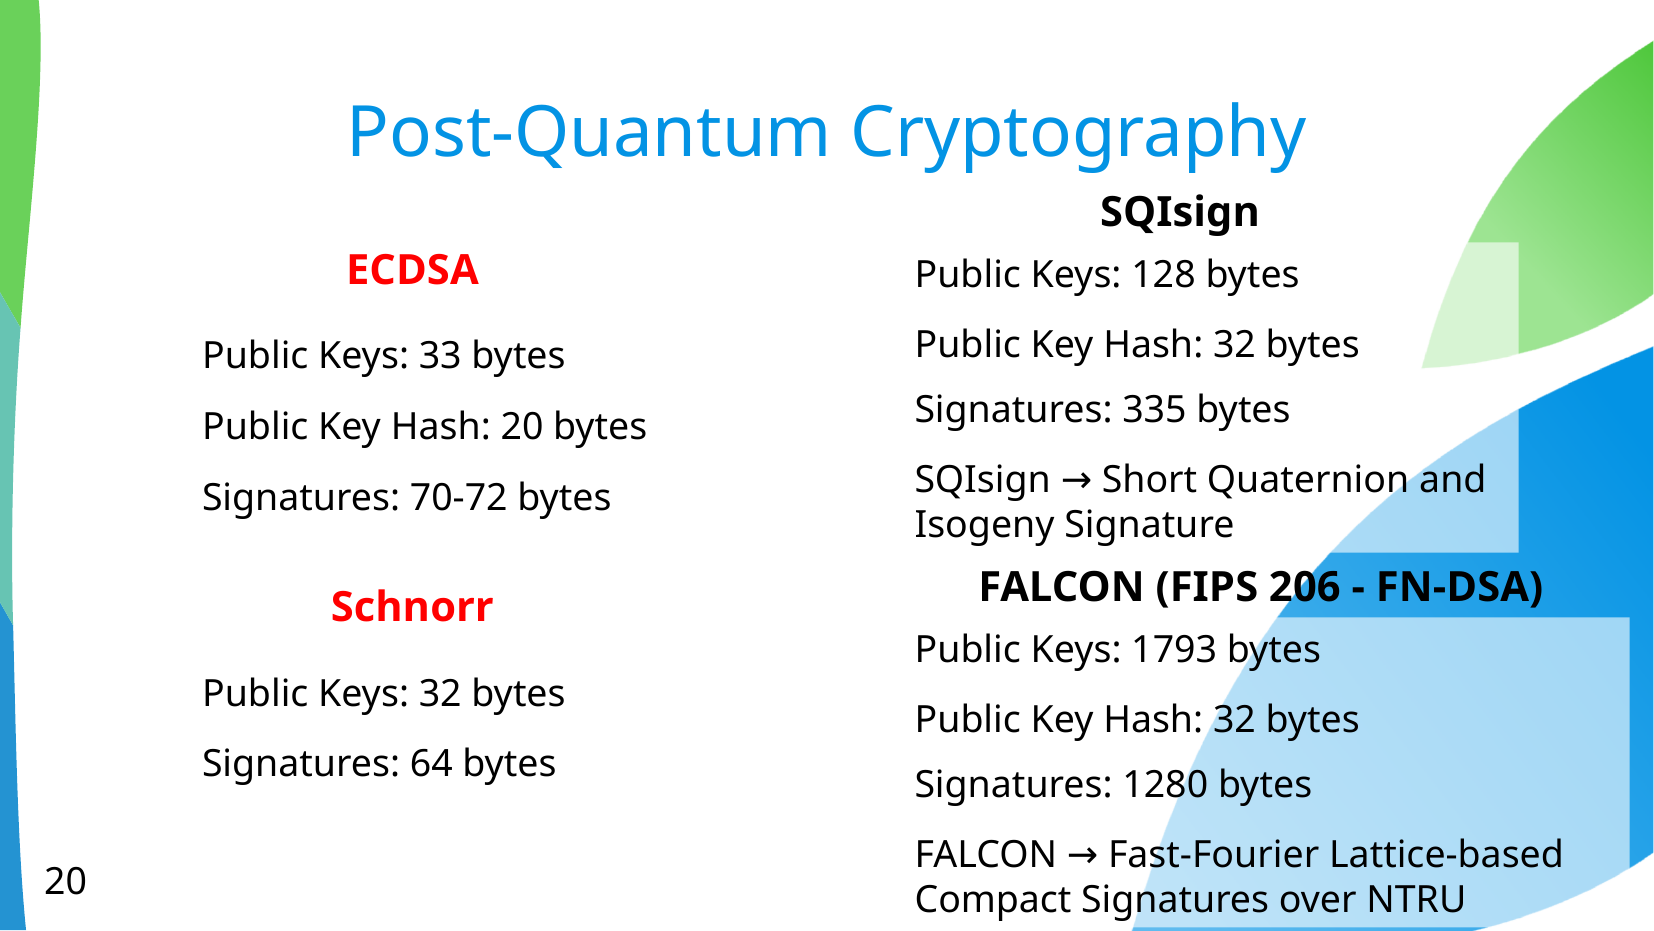

Post-Quantum Cryptography
SQIsign
ECDSA
Public Keys: 128 bytes
Public Key Hash: 32 bytes
Signatures: 335 bytes
SQIsign → Short Quaternion and Isogeny Signature
Public Keys: 33 bytes
Public Key Hash: 20 bytes
Signatures: 70-72 bytes
FALCON (FIPS 206 - FN-DSA)
Schnorr
Public Keys: 1793 bytes
Public Key Hash: 32 bytes
Signatures: 1280 bytes
FALCON → Fast-Fourier Lattice-based Compact Signatures over NTRU
Public Keys: 32 bytes
Signatures: 64 bytes